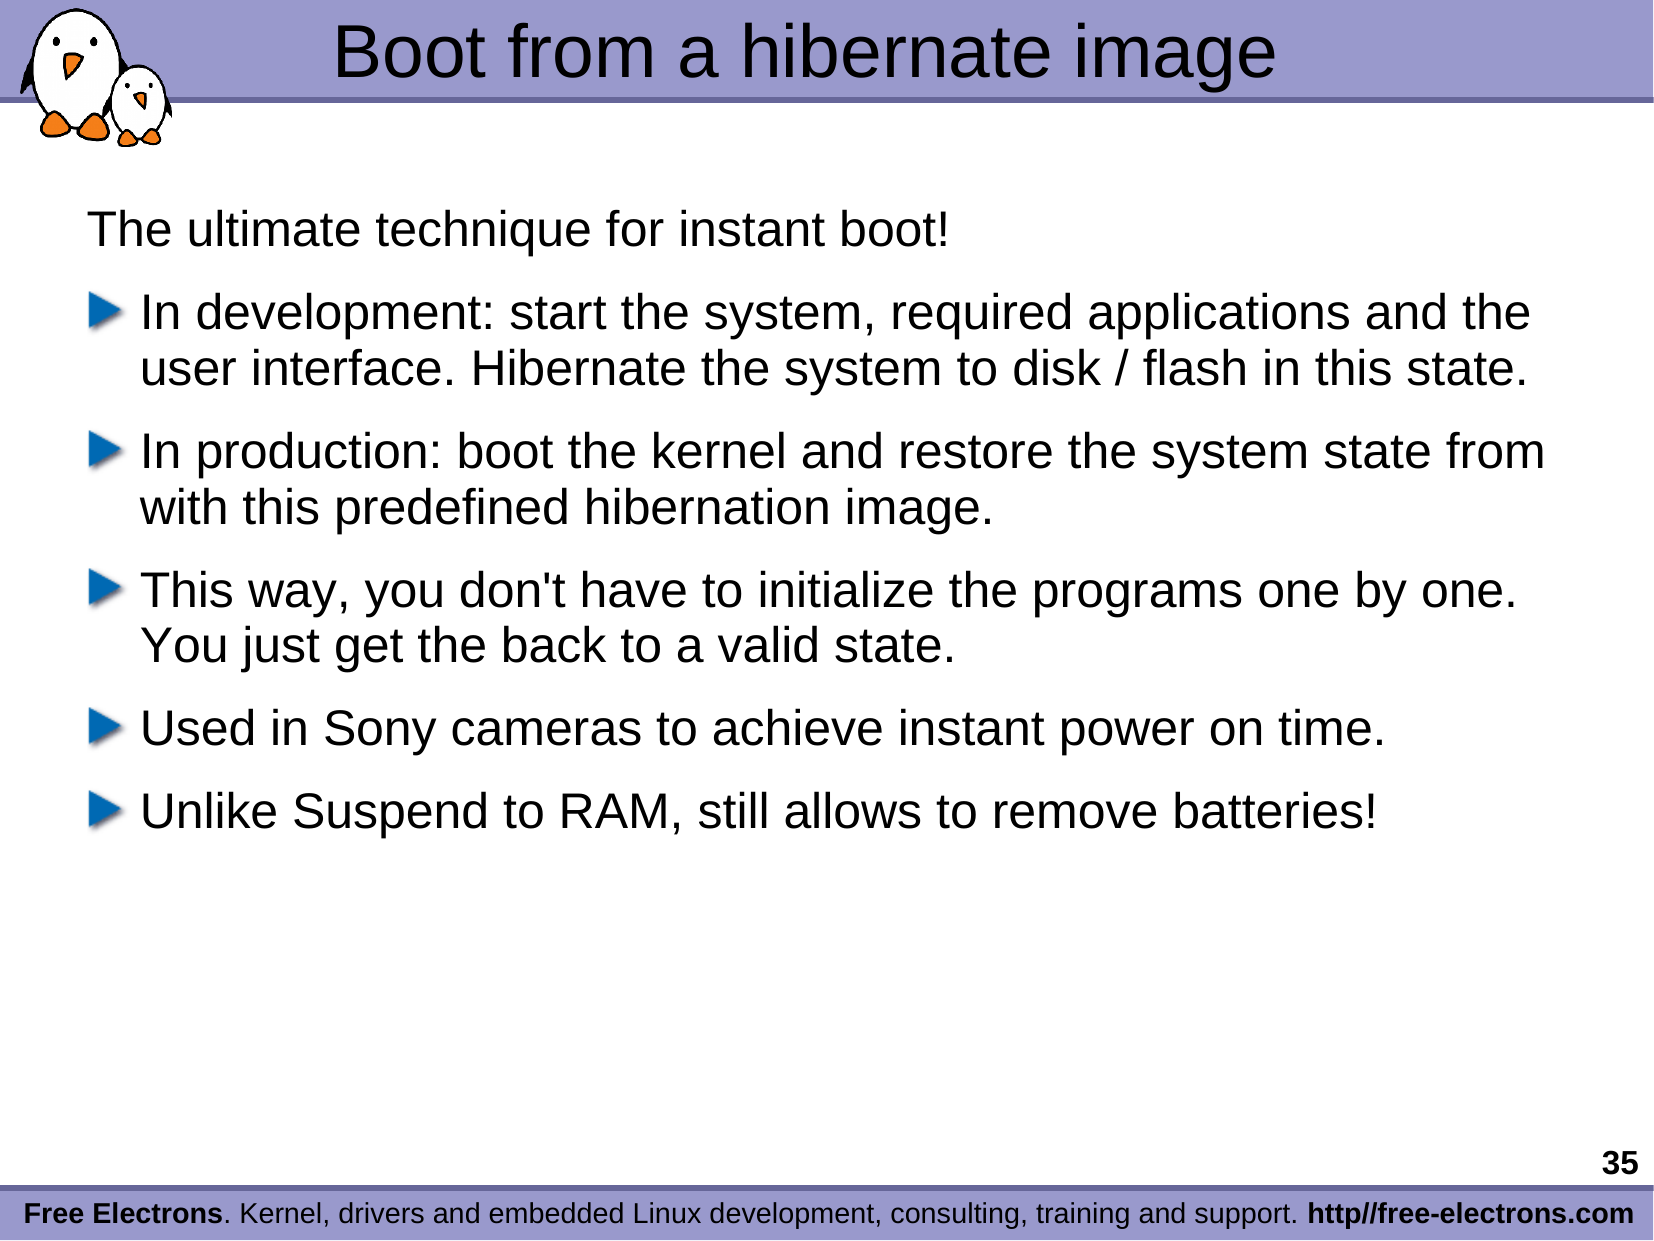

# Boot from a hibernate image
The ultimate technique for instant boot!
In development: start the system, required applications and the user interface. Hibernate the system to disk / flash in this state.
In production: boot the kernel and restore the system state from with this predefined hibernation image.
This way, you don't have to initialize the programs one by one. You just get the back to a valid state.
Used in Sony cameras to achieve instant power on time.
Unlike Suspend to RAM, still allows to remove batteries!